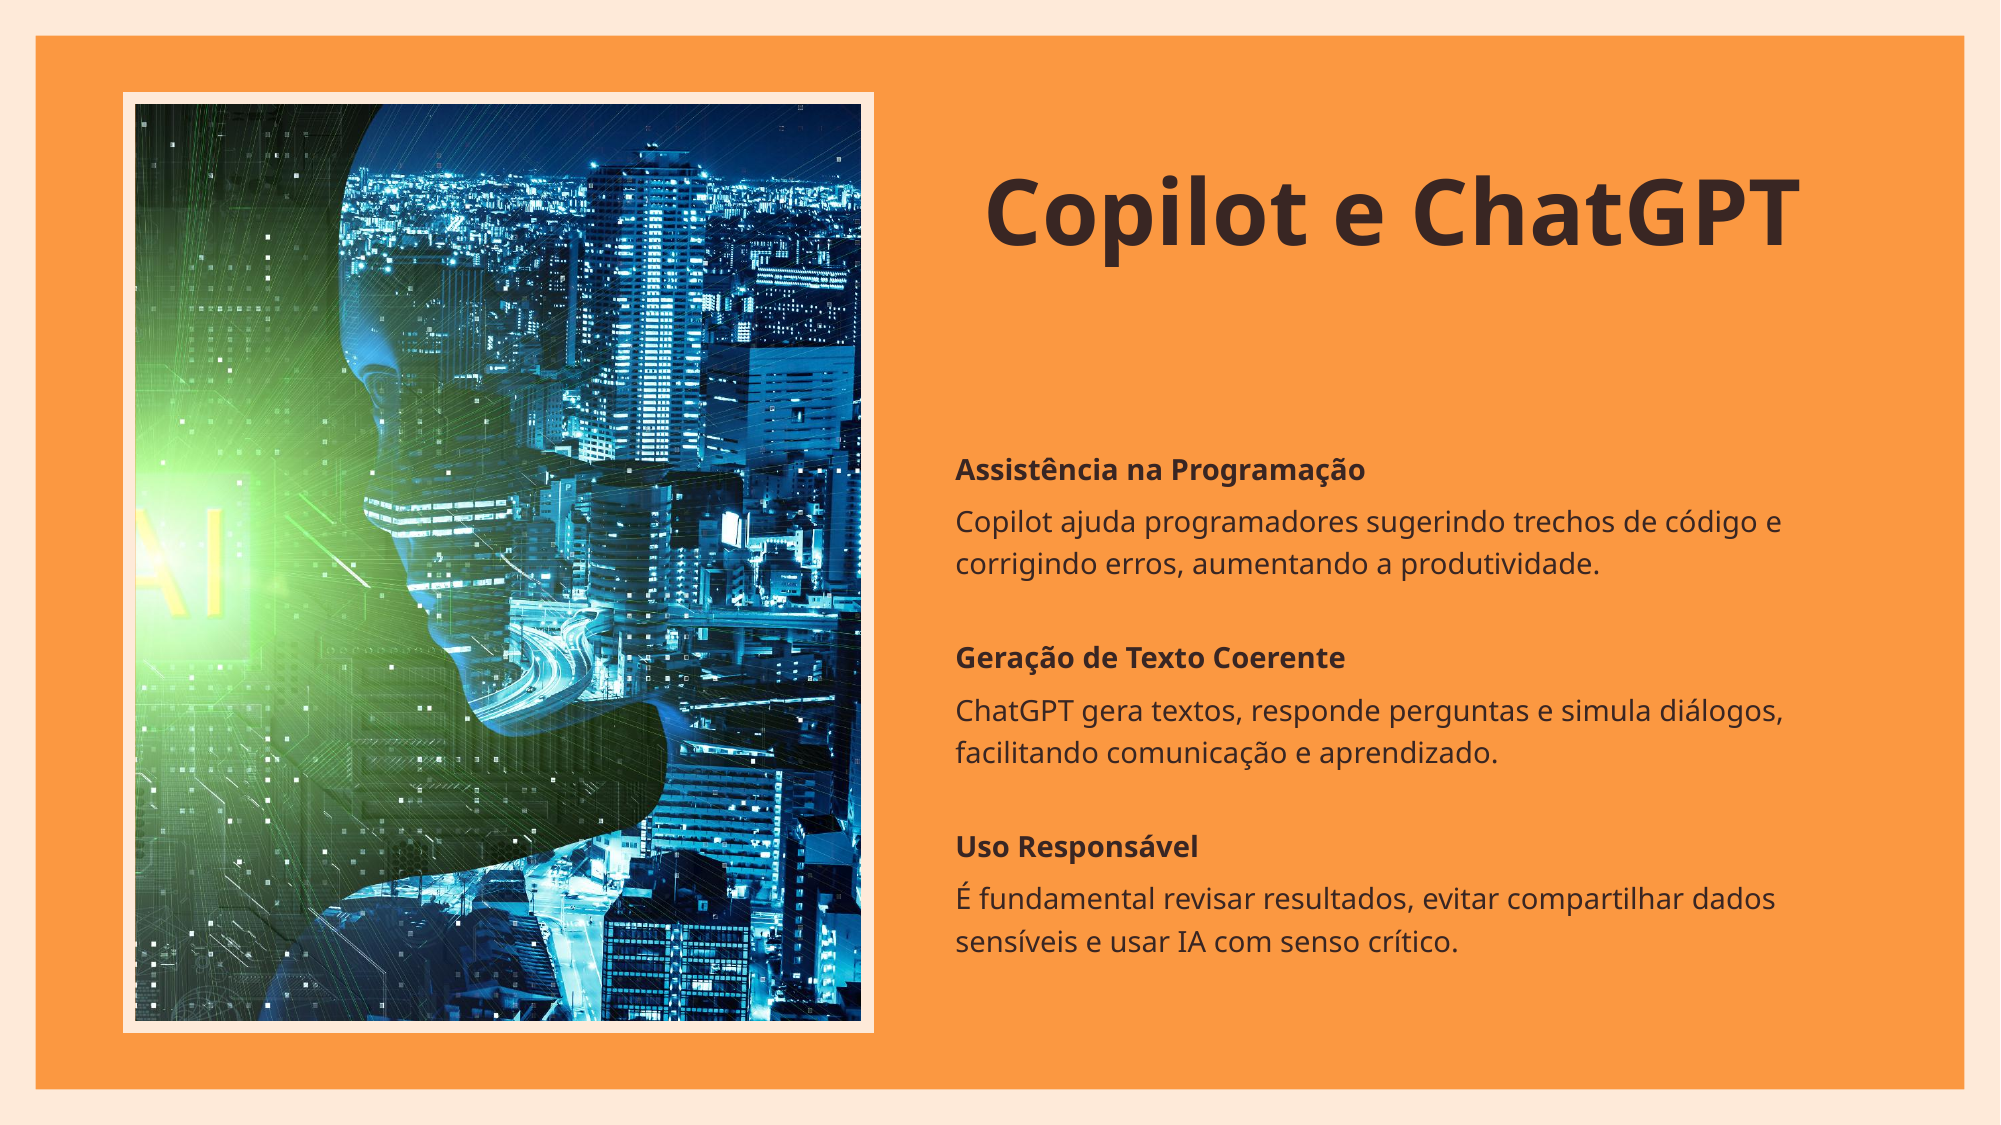

# Copilot e ChatGPT
Assistência na Programação
Copilot ajuda programadores sugerindo trechos de código e corrigindo erros, aumentando a produtividade.
Geração de Texto Coerente
ChatGPT gera textos, responde perguntas e simula diálogos, facilitando comunicação e aprendizado.
Uso Responsável
É fundamental revisar resultados, evitar compartilhar dados sensíveis e usar IA com senso crítico.